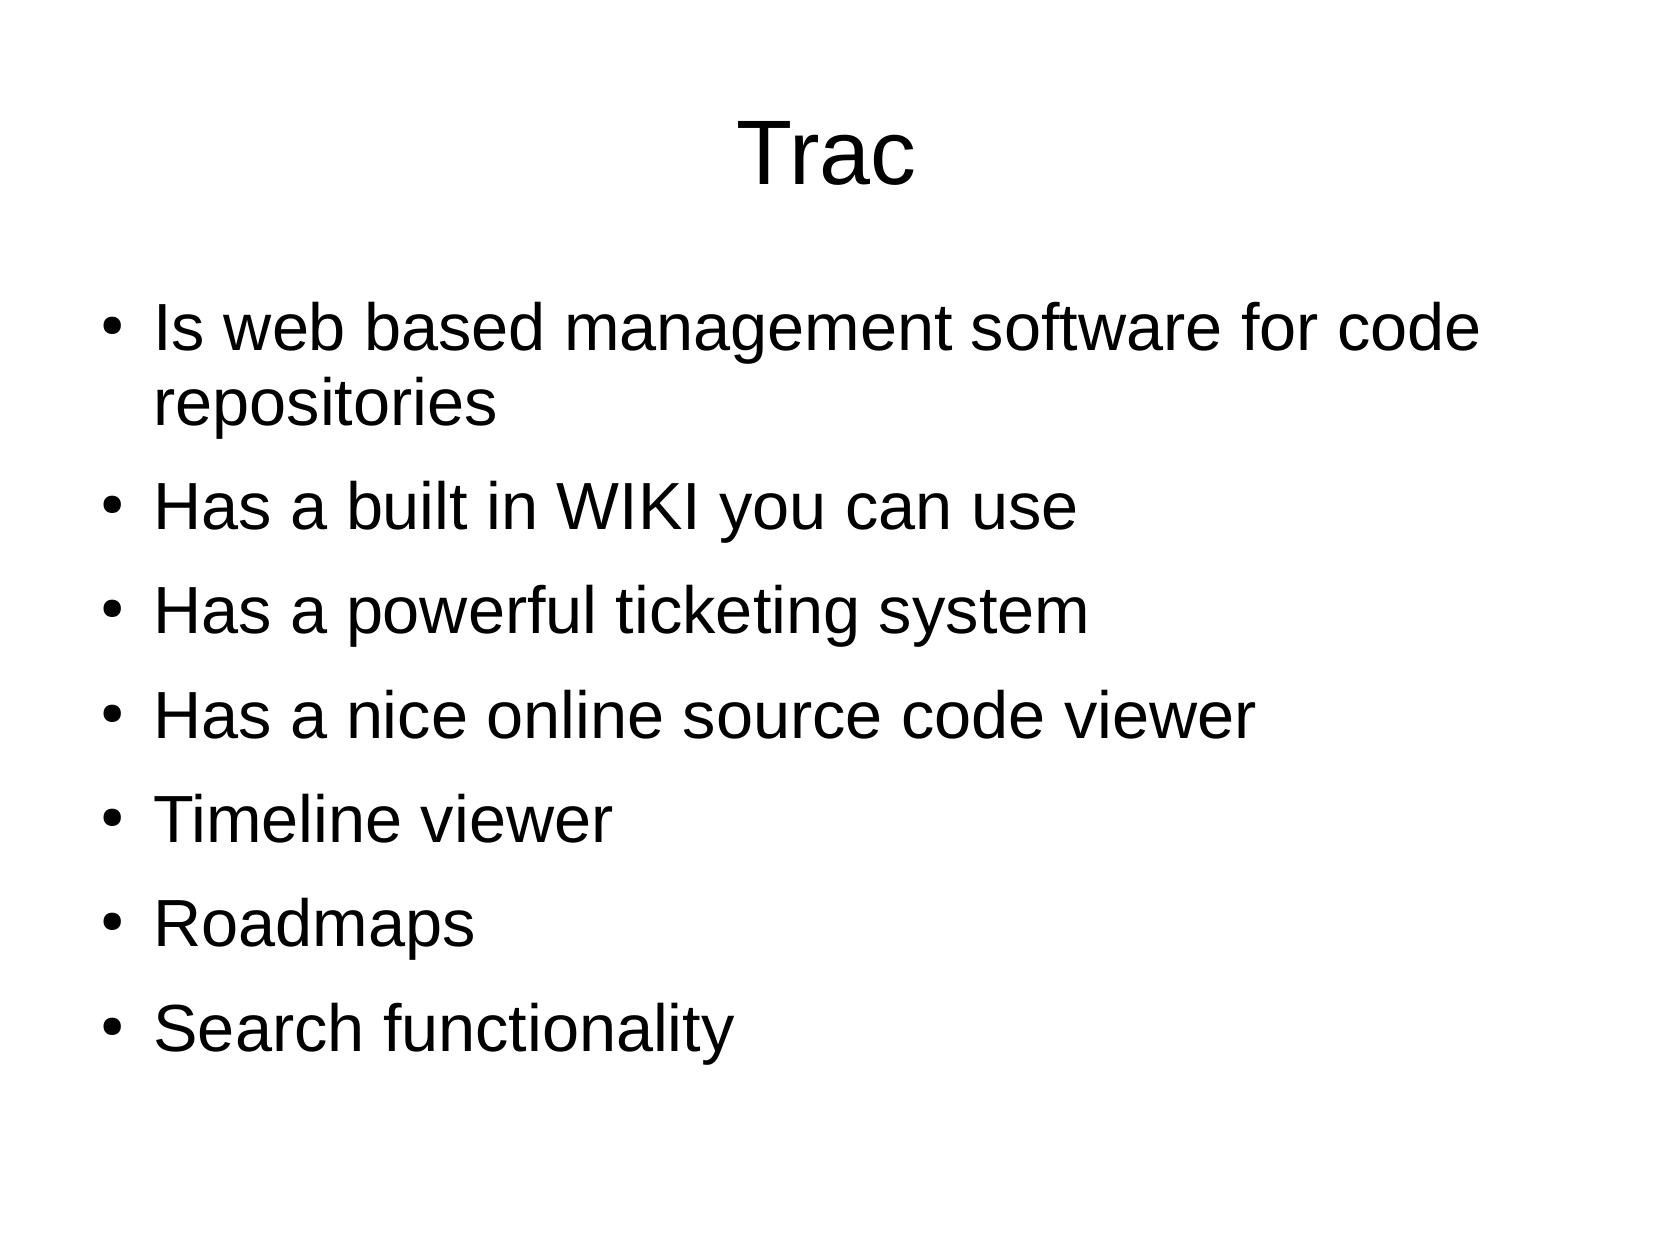

# Trac
Is web based management software for code repositories
Has a built in WIKI you can use
Has a powerful ticketing system
Has a nice online source code viewer
Timeline viewer
Roadmaps
Search functionality